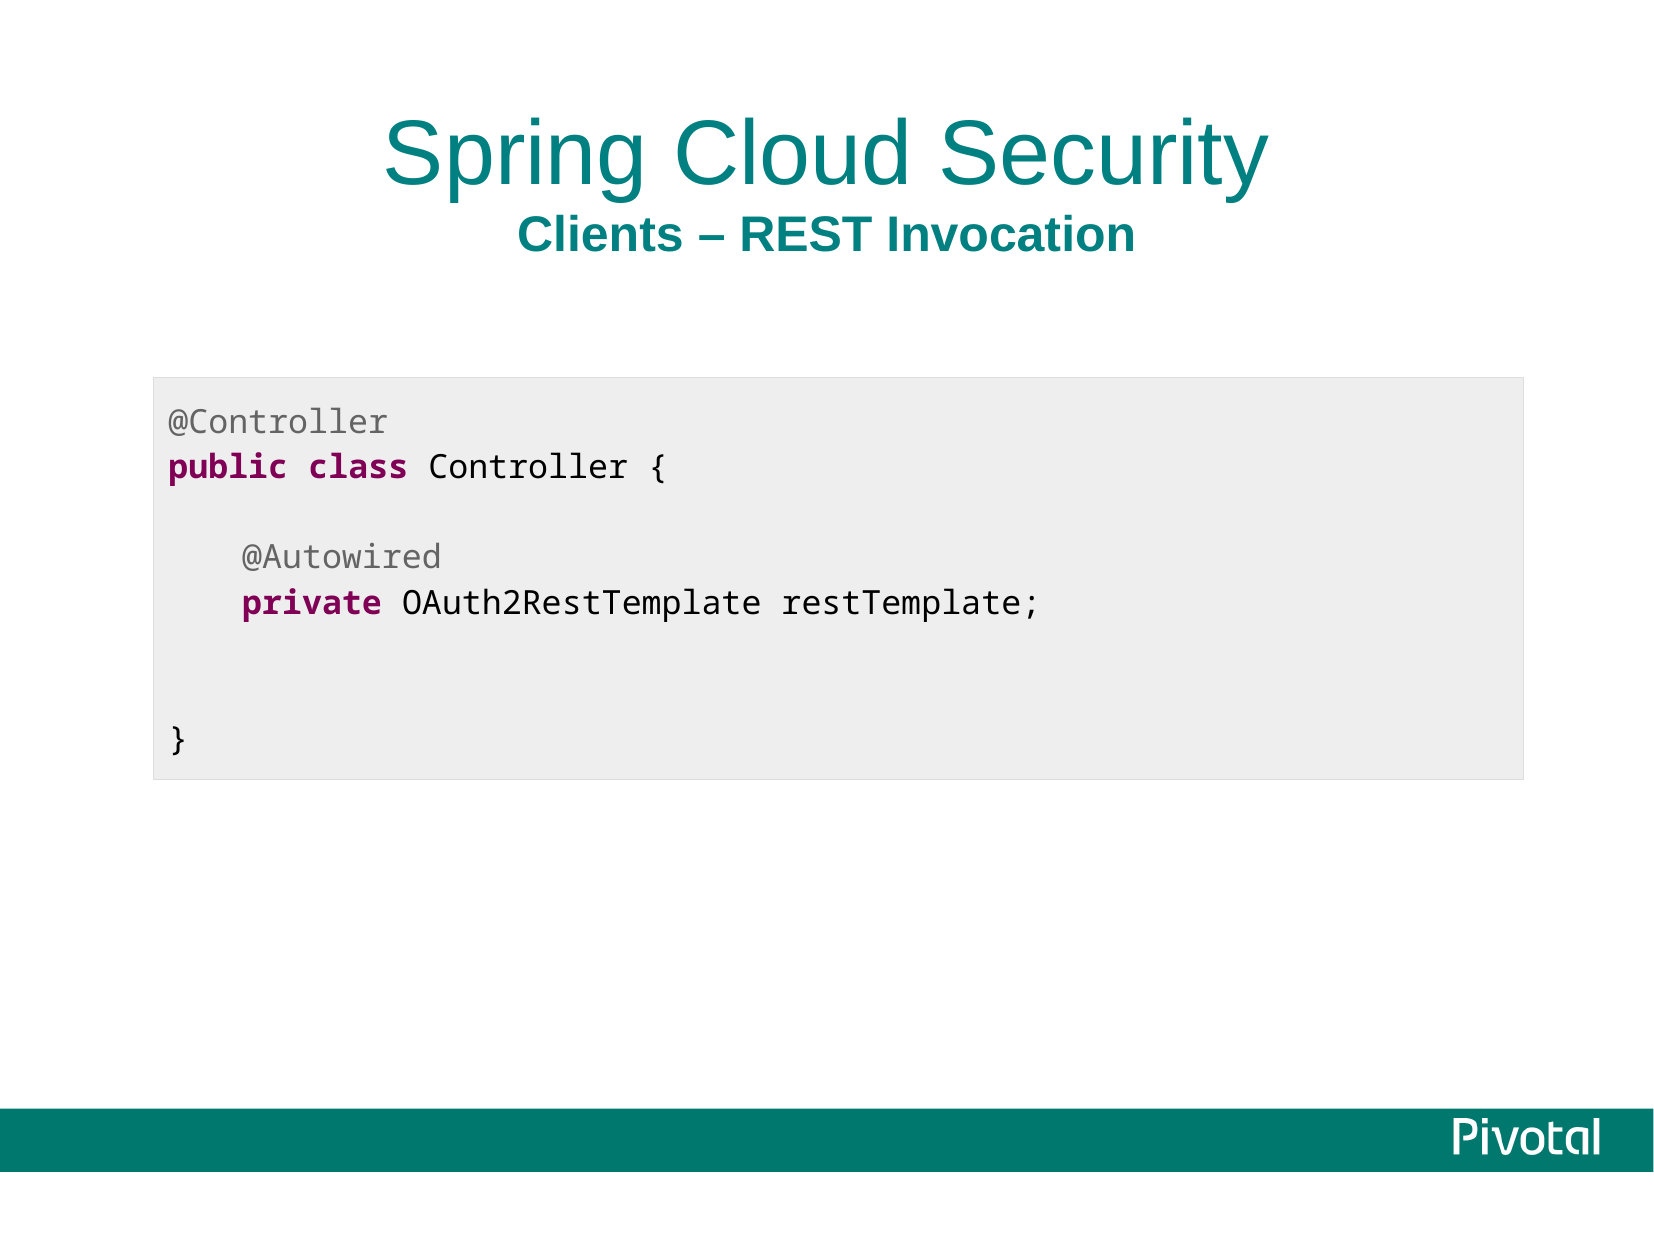

# Spring Cloud Security
Clients – REST Invocation
@Controller
public class Controller {
	@Autowired
	private OAuth2RestTemplate restTemplate;
}